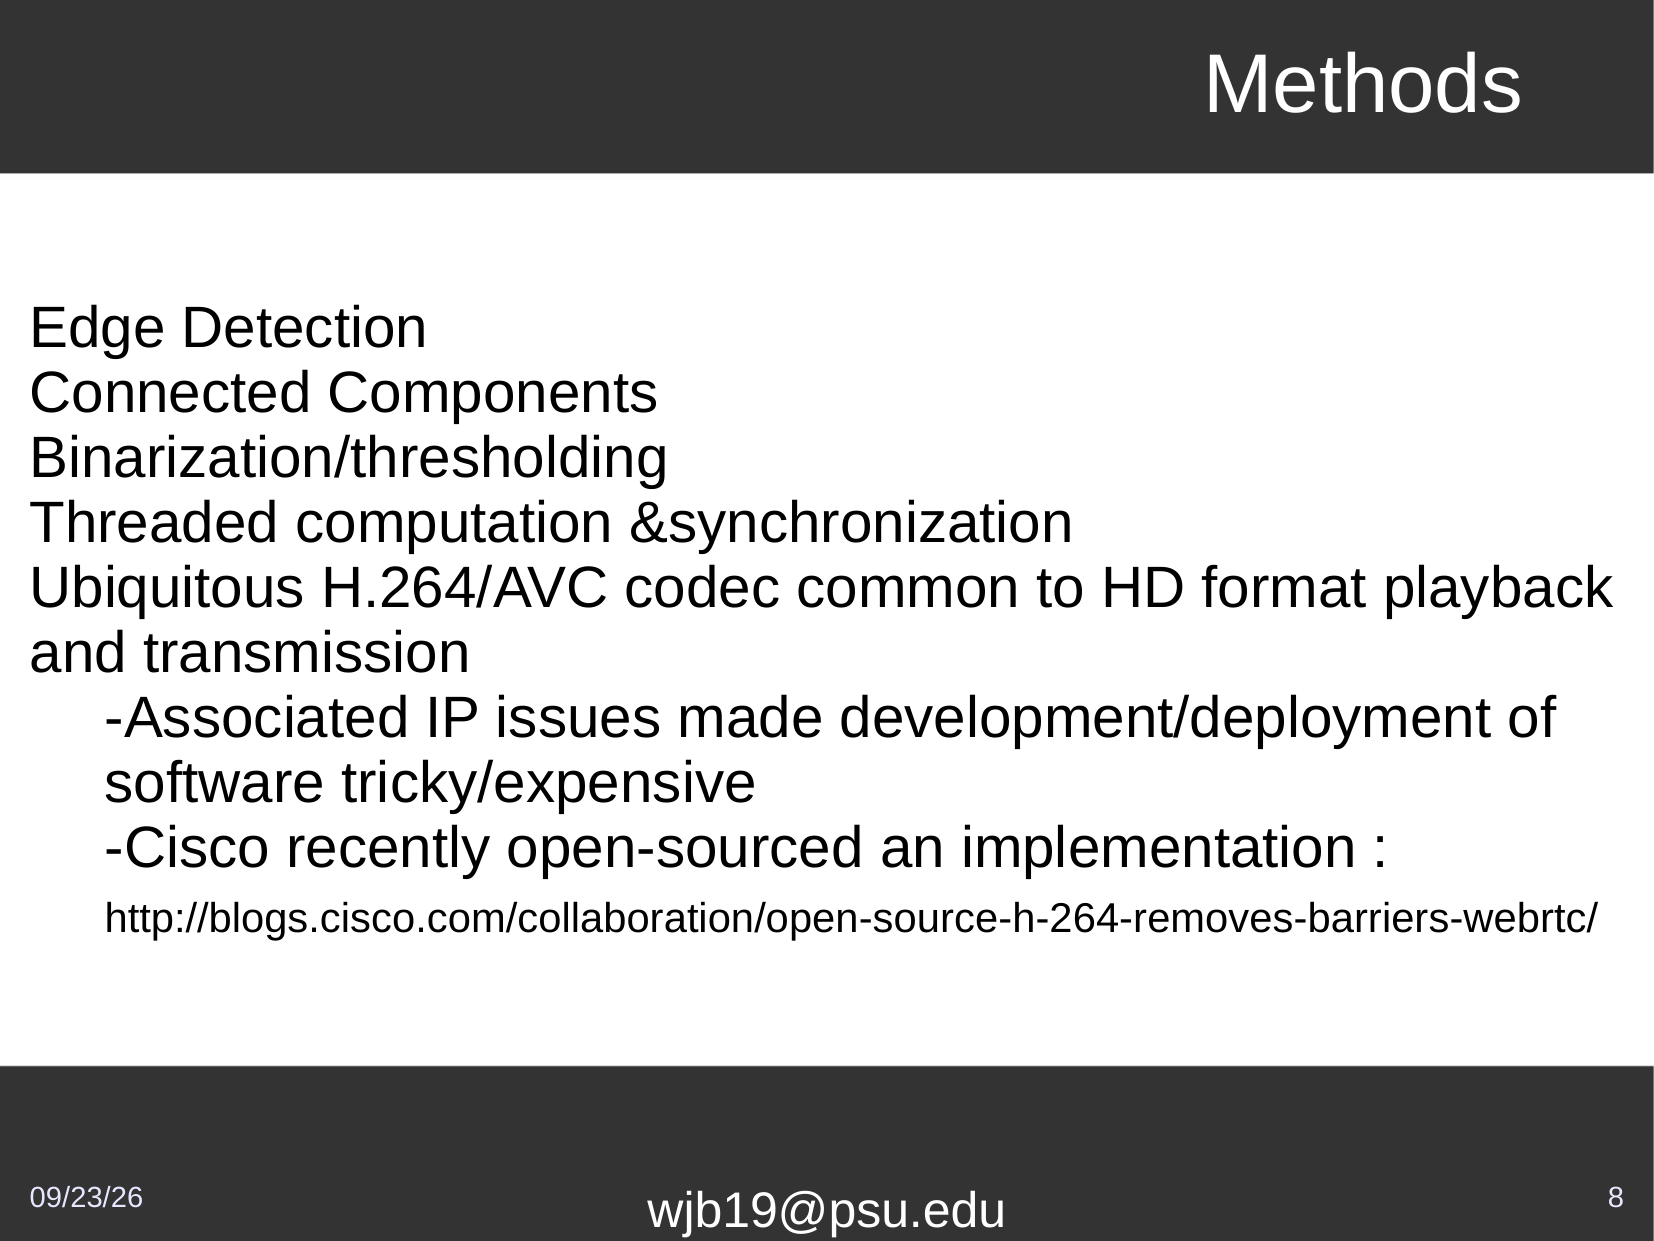

Methods
# Edge Detection Connected Components Binarization/thresholding Threaded computation &synchronization Ubiquitous H.264/AVC codec common to HD format playback and transmission -Associated IP issues made development/deployment of 		software tricky/expensive -Cisco recently open-sourced an implementation : 				http://blogs.cisco.com/collaboration/open-source-h-264-removes-barriers-webrtc/
8
wjb19@psu.edu